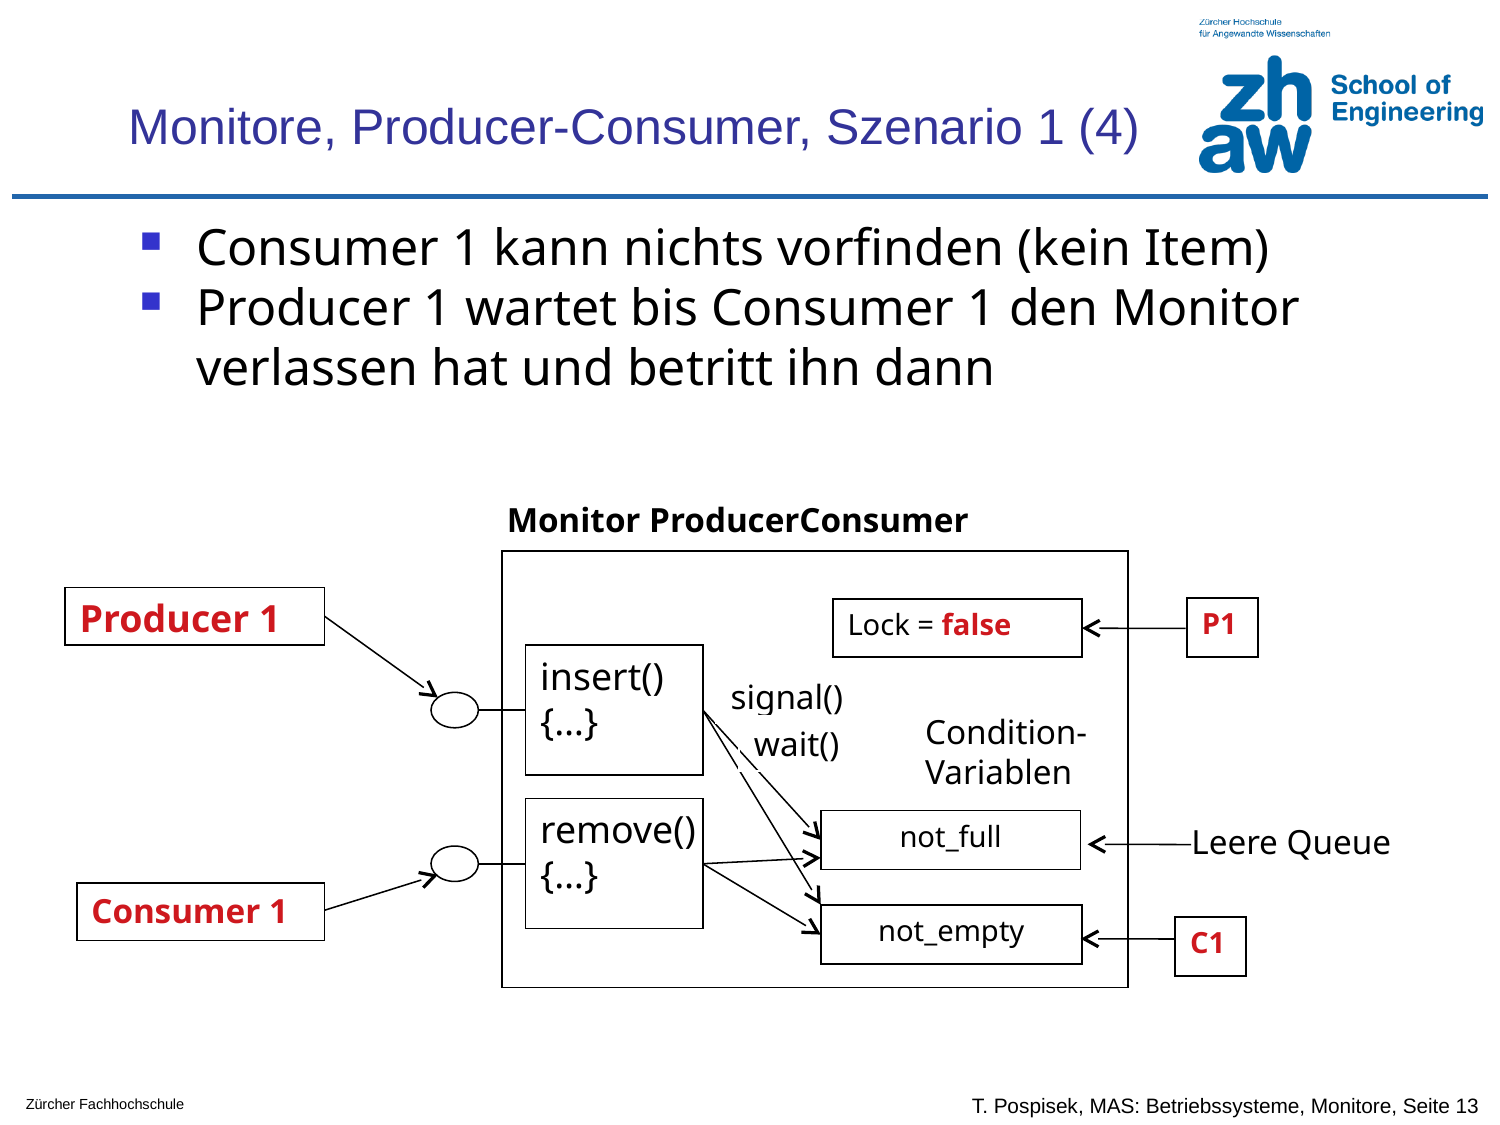

# Monitore, Producer-Consumer, Szenario 1 (4)
Consumer 1 kann nichts vorfinden (kein Item)
Producer 1 wartet bis Consumer 1 den Monitor verlassen hat und betritt ihn dann
Monitor ProducerConsumer
Producer 1
P1
Lock = false
insert()
{…}
signal()
Condition-
Variablen
wait()
remove()
{…}
not_full
Leere Queue
Consumer 1
not_empty
C1